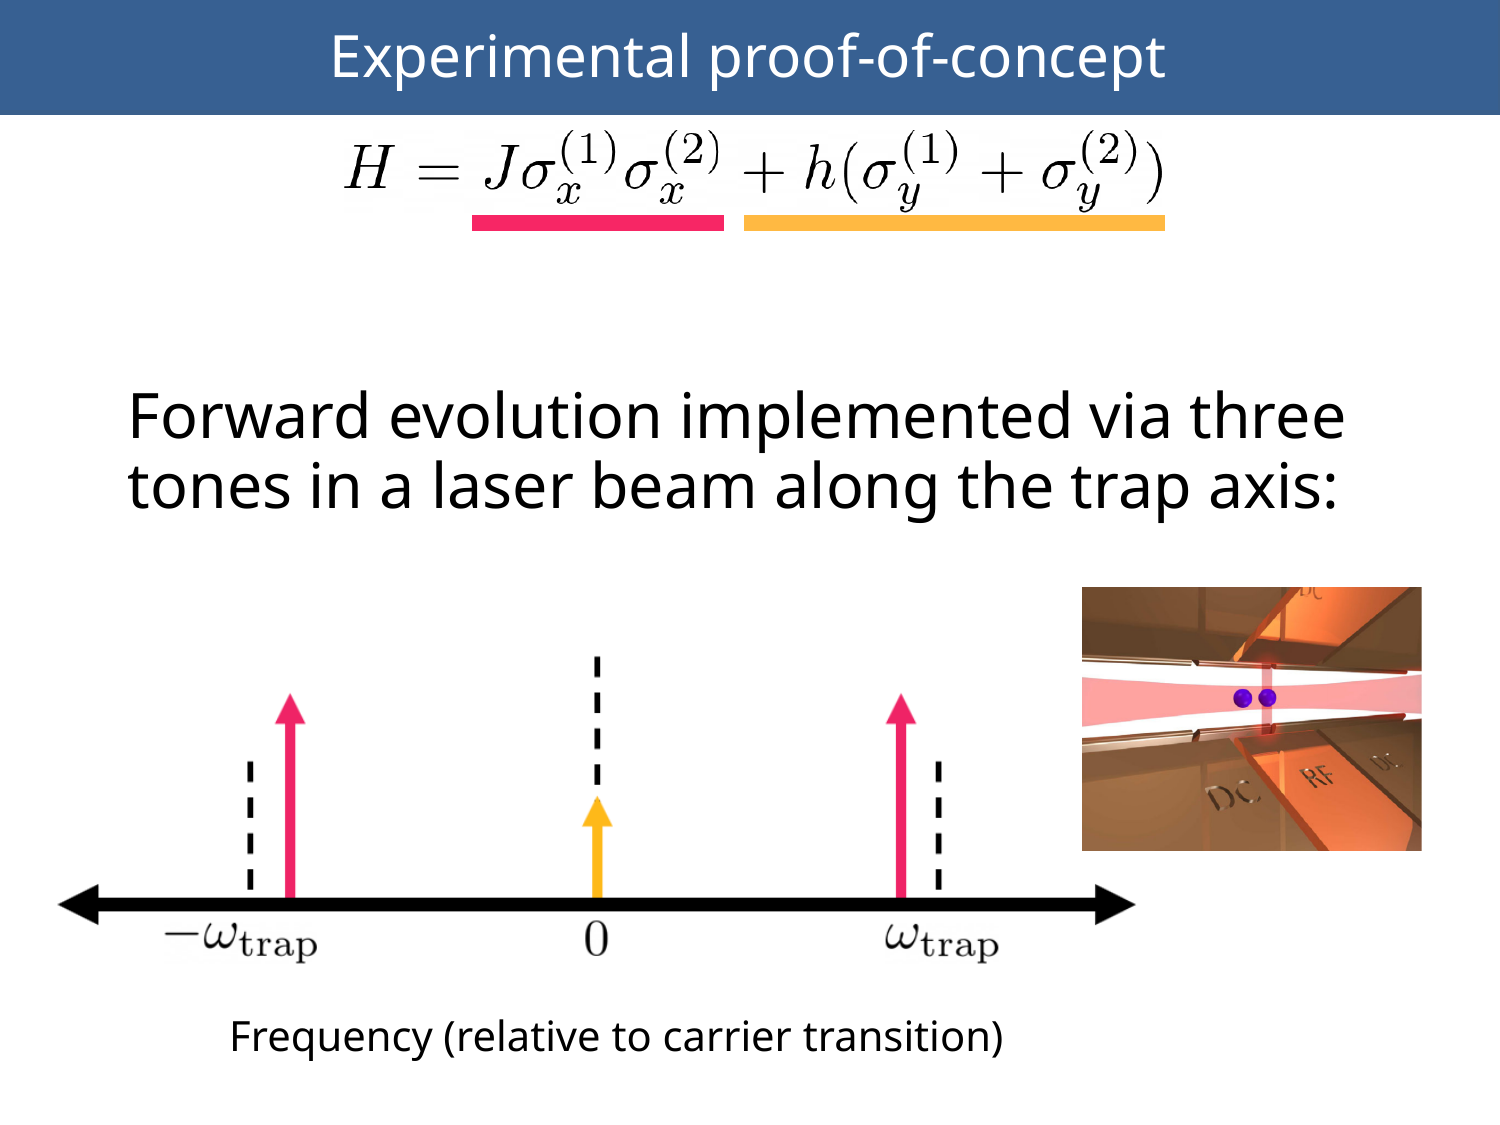

# Experimental proof-of-concept
Forward evolution implemented via three tones in a laser beam along the trap axis:
Frequency (relative to carrier transition)